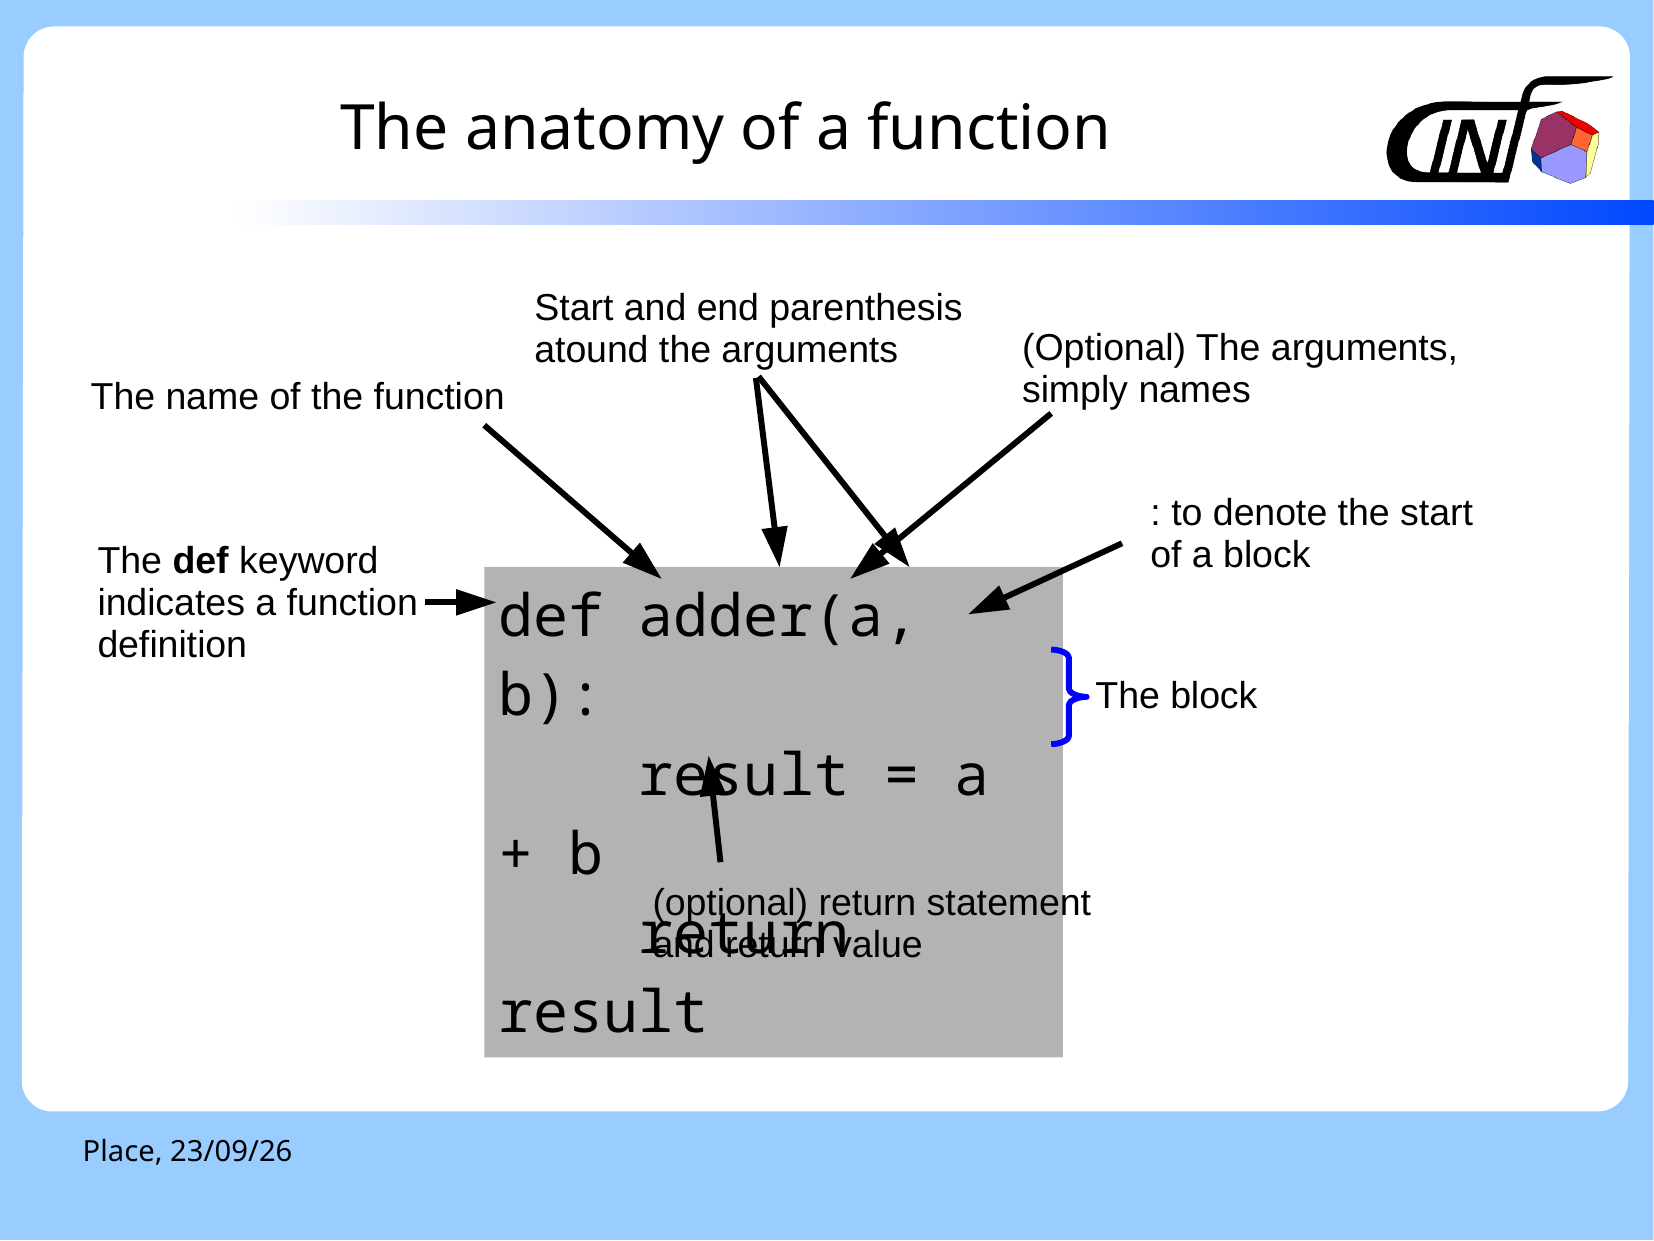

# The anatomy of a function
Start and end parenthesis
atound the arguments
(Optional) The arguments,
simply names
The name of the function
: to denote the start
of a block
The def keyword
indicates a function
definition
def adder(a, b):
 result = a + b
 return result
The block
(optional) return statement
and return value